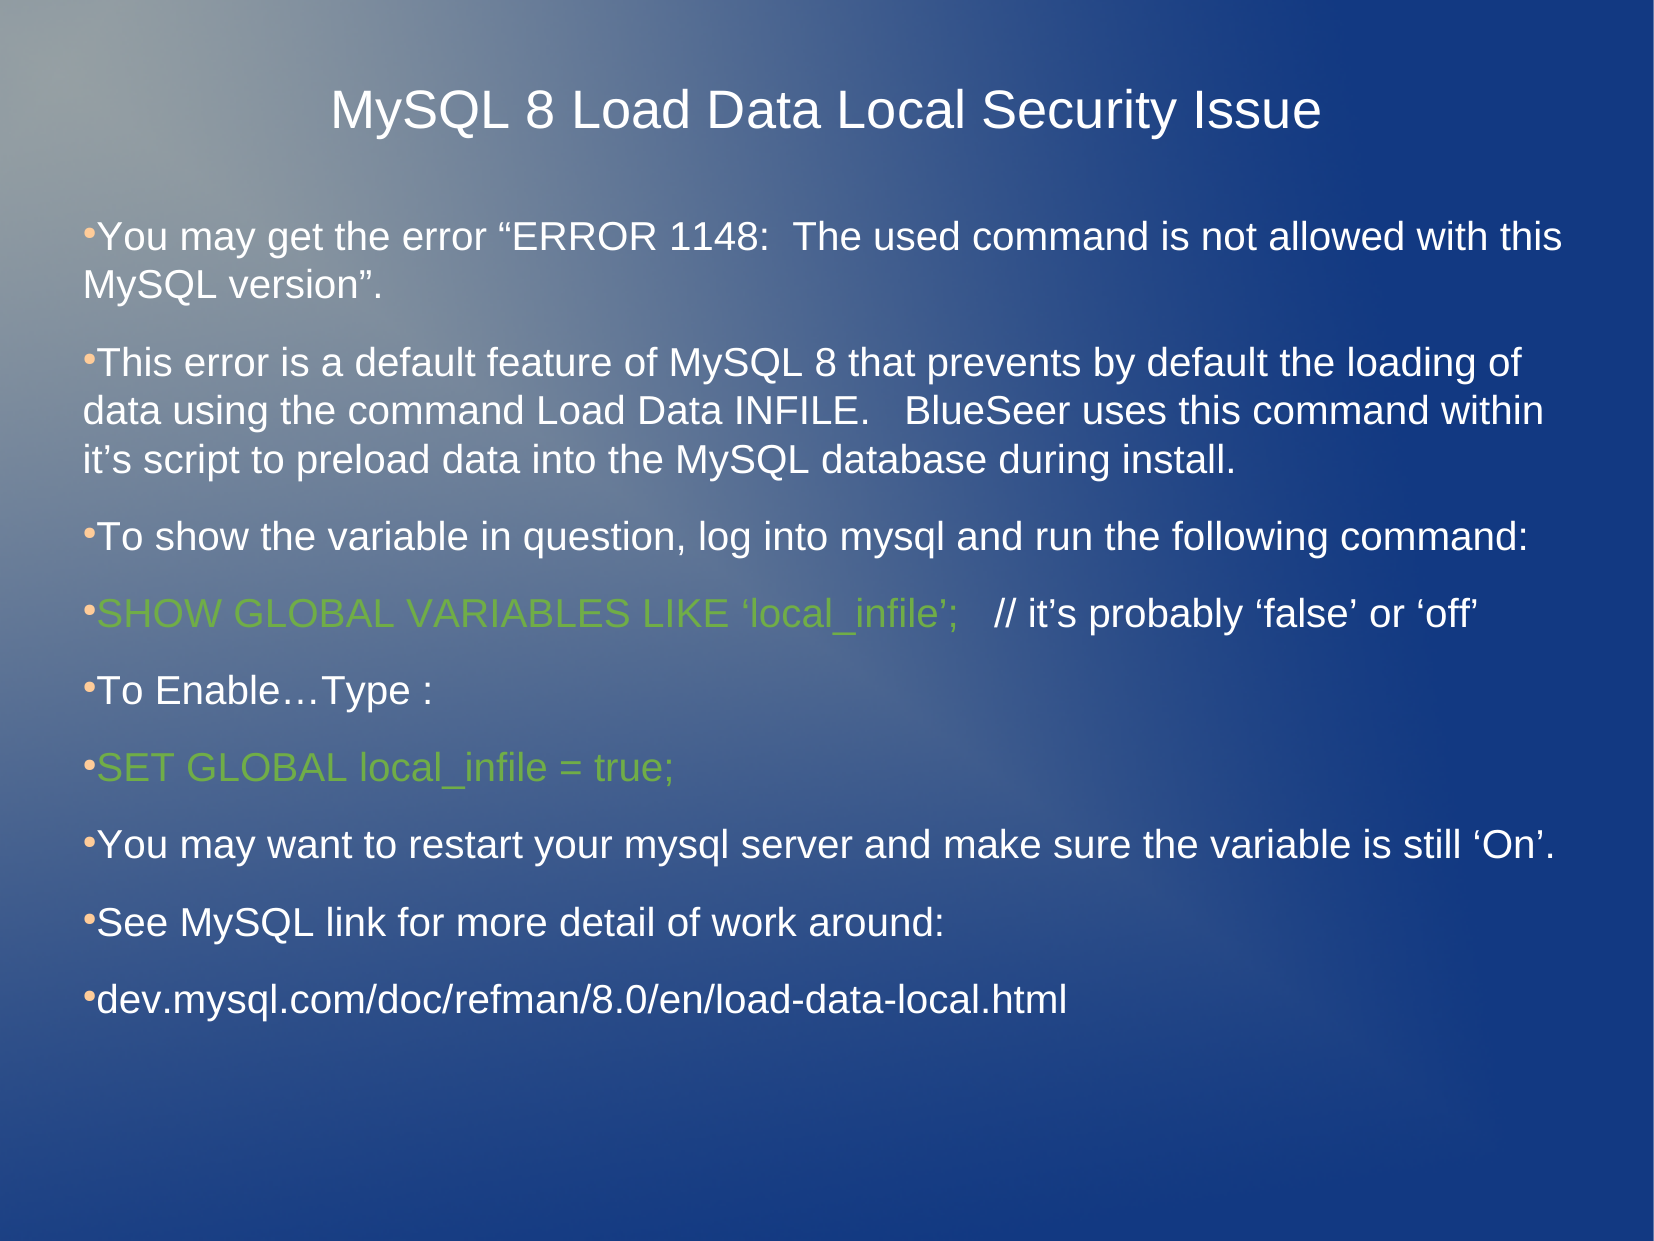

MySQL 8 Load Data Local Security Issue
# You may get the error “ERROR 1148: The used command is not allowed with this MySQL version”.
This error is a default feature of MySQL 8 that prevents by default the loading of data using the command Load Data INFILE. BlueSeer uses this command within it’s script to preload data into the MySQL database during install.
To show the variable in question, log into mysql and run the following command:
SHOW GLOBAL VARIABLES LIKE ‘local_infile’; // it’s probably ‘false’ or ‘off’
To Enable…Type :
SET GLOBAL local_infile = true;
You may want to restart your mysql server and make sure the variable is still ‘On’.
See MySQL link for more detail of work around:
dev.mysql.com/doc/refman/8.0/en/load-data-local.html